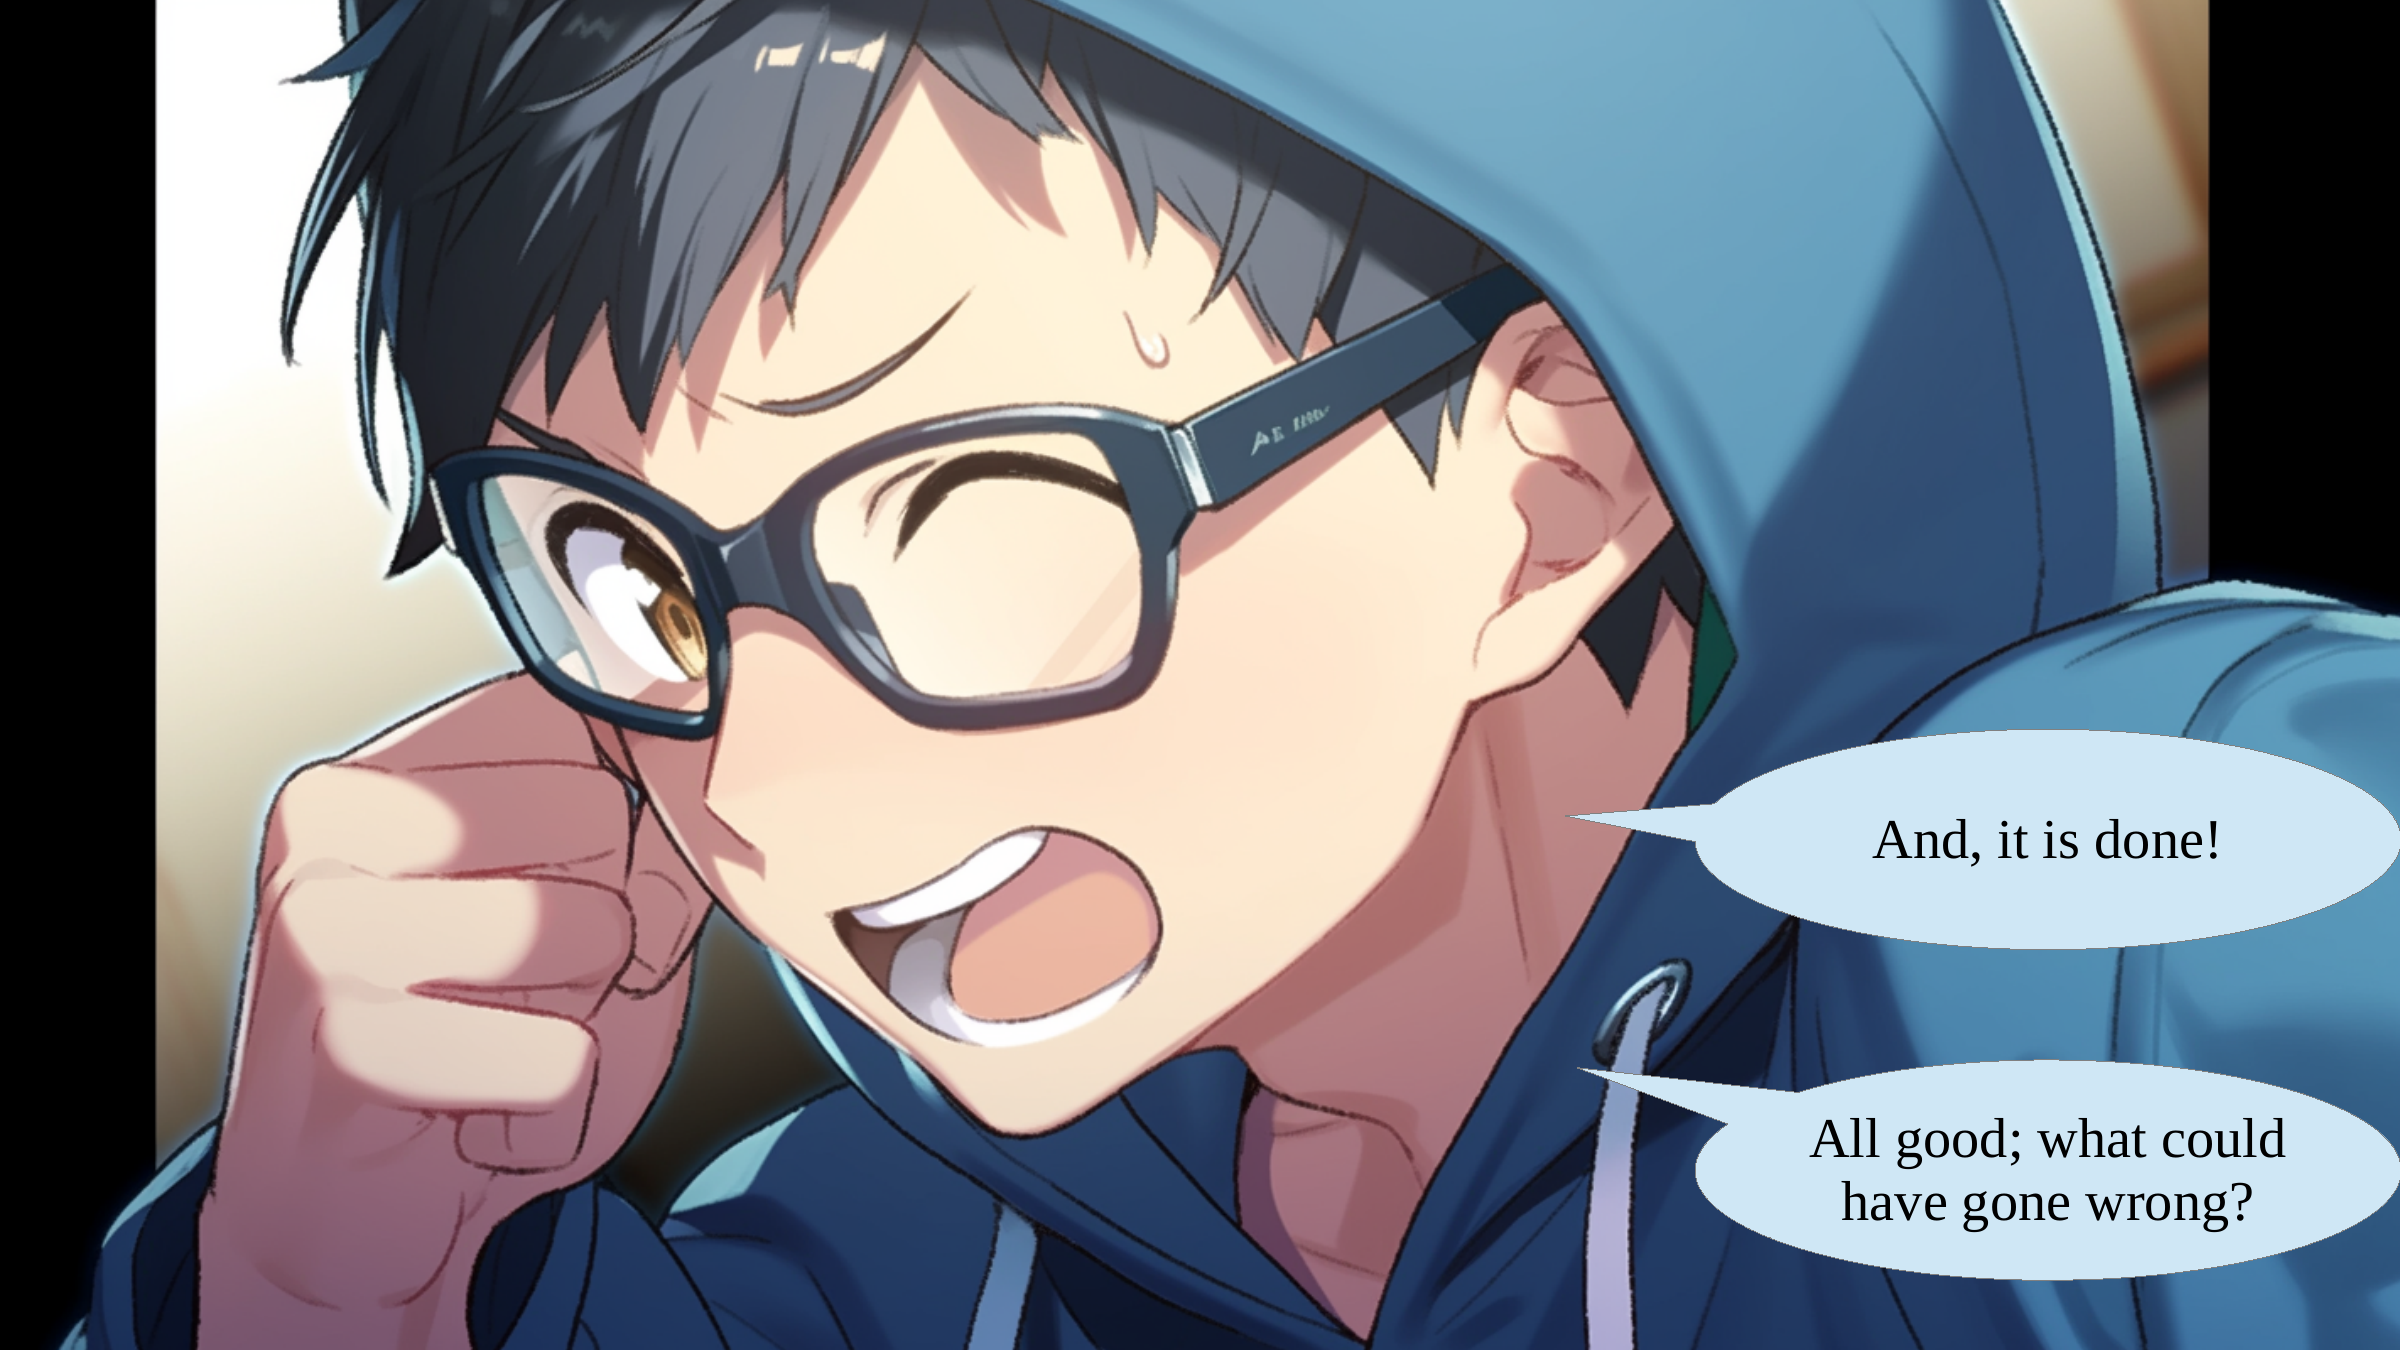

And, it is done!
All good; what could
have gone wrong?